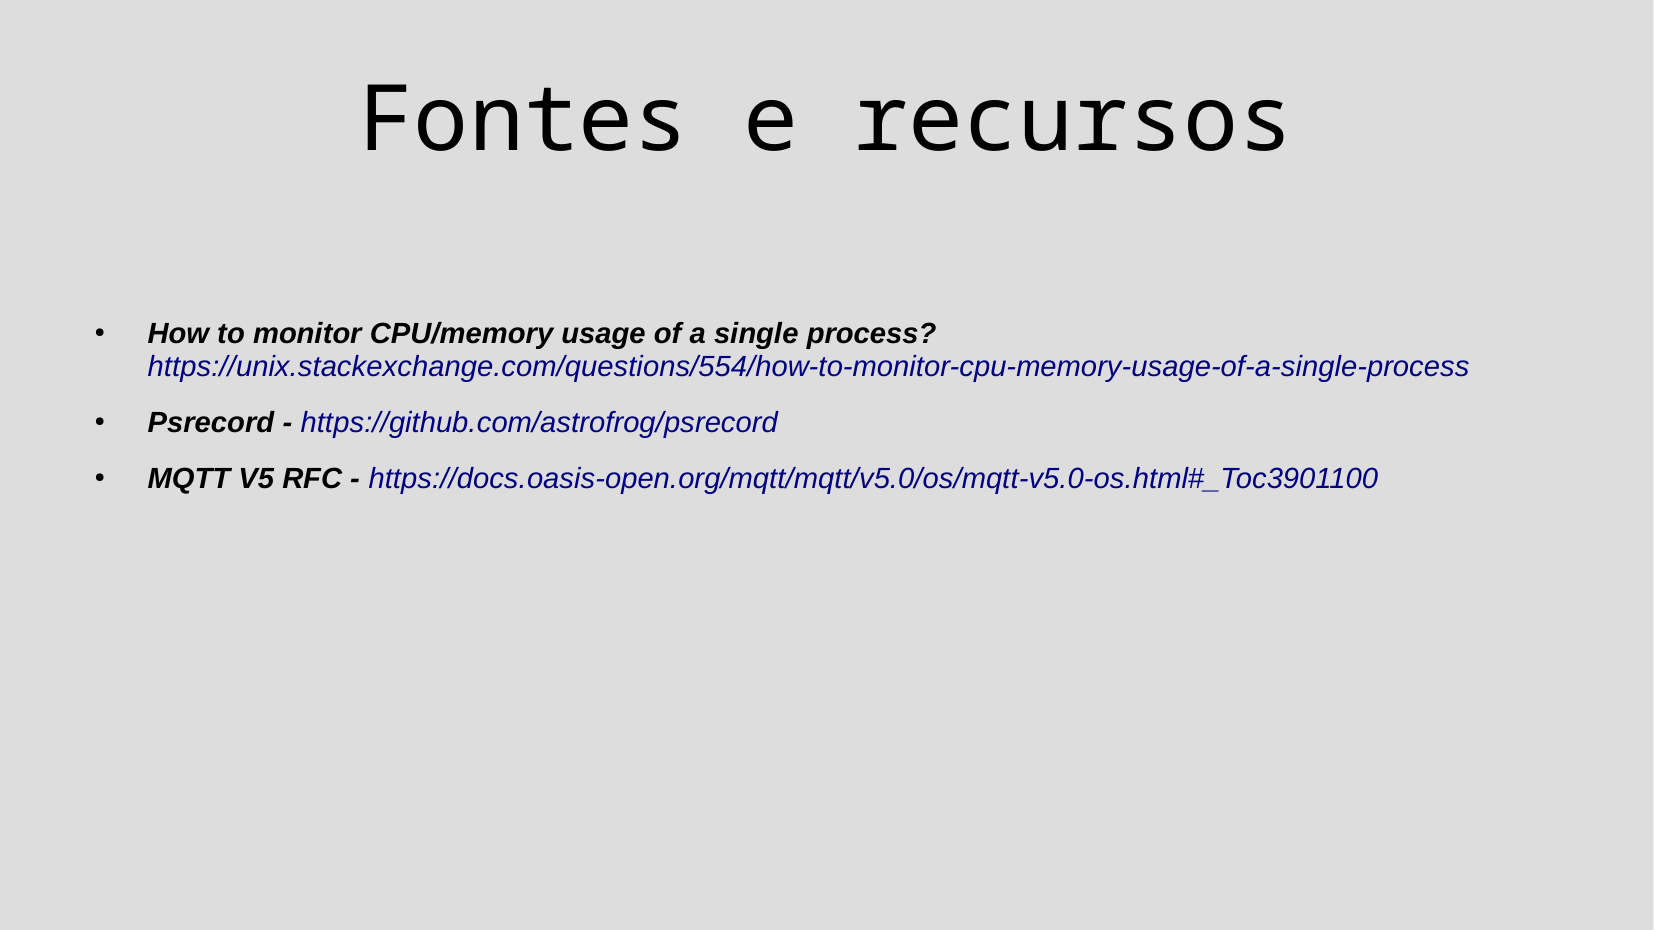

# Fontes e recursos
How to monitor CPU/memory usage of a single process? https://unix.stackexchange.com/questions/554/how-to-monitor-cpu-memory-usage-of-a-single-process
Psrecord - https://github.com/astrofrog/psrecord
MQTT V5 RFC - https://docs.oasis-open.org/mqtt/mqtt/v5.0/os/mqtt-v5.0-os.html#_Toc3901100